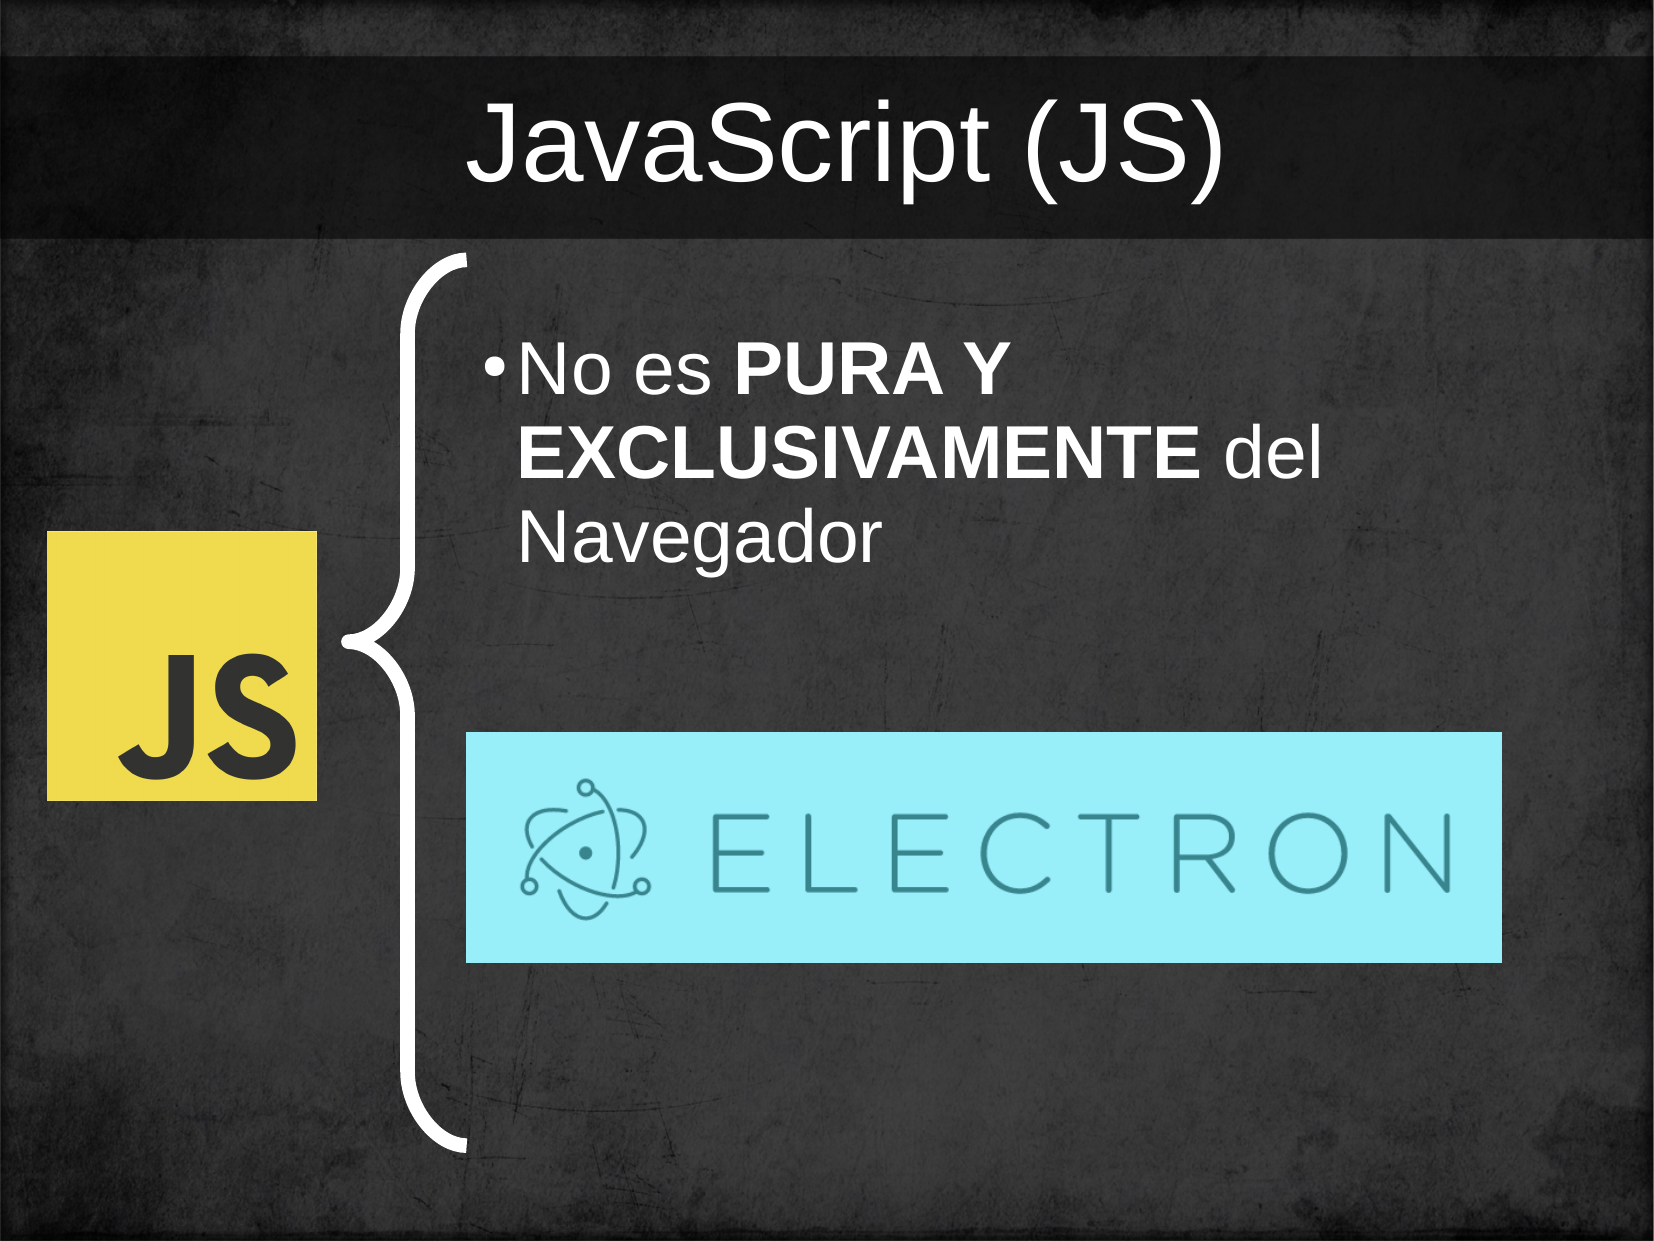

JavaScript (JS)
No es PURA Y EXCLUSIVAMENTE del Navegador